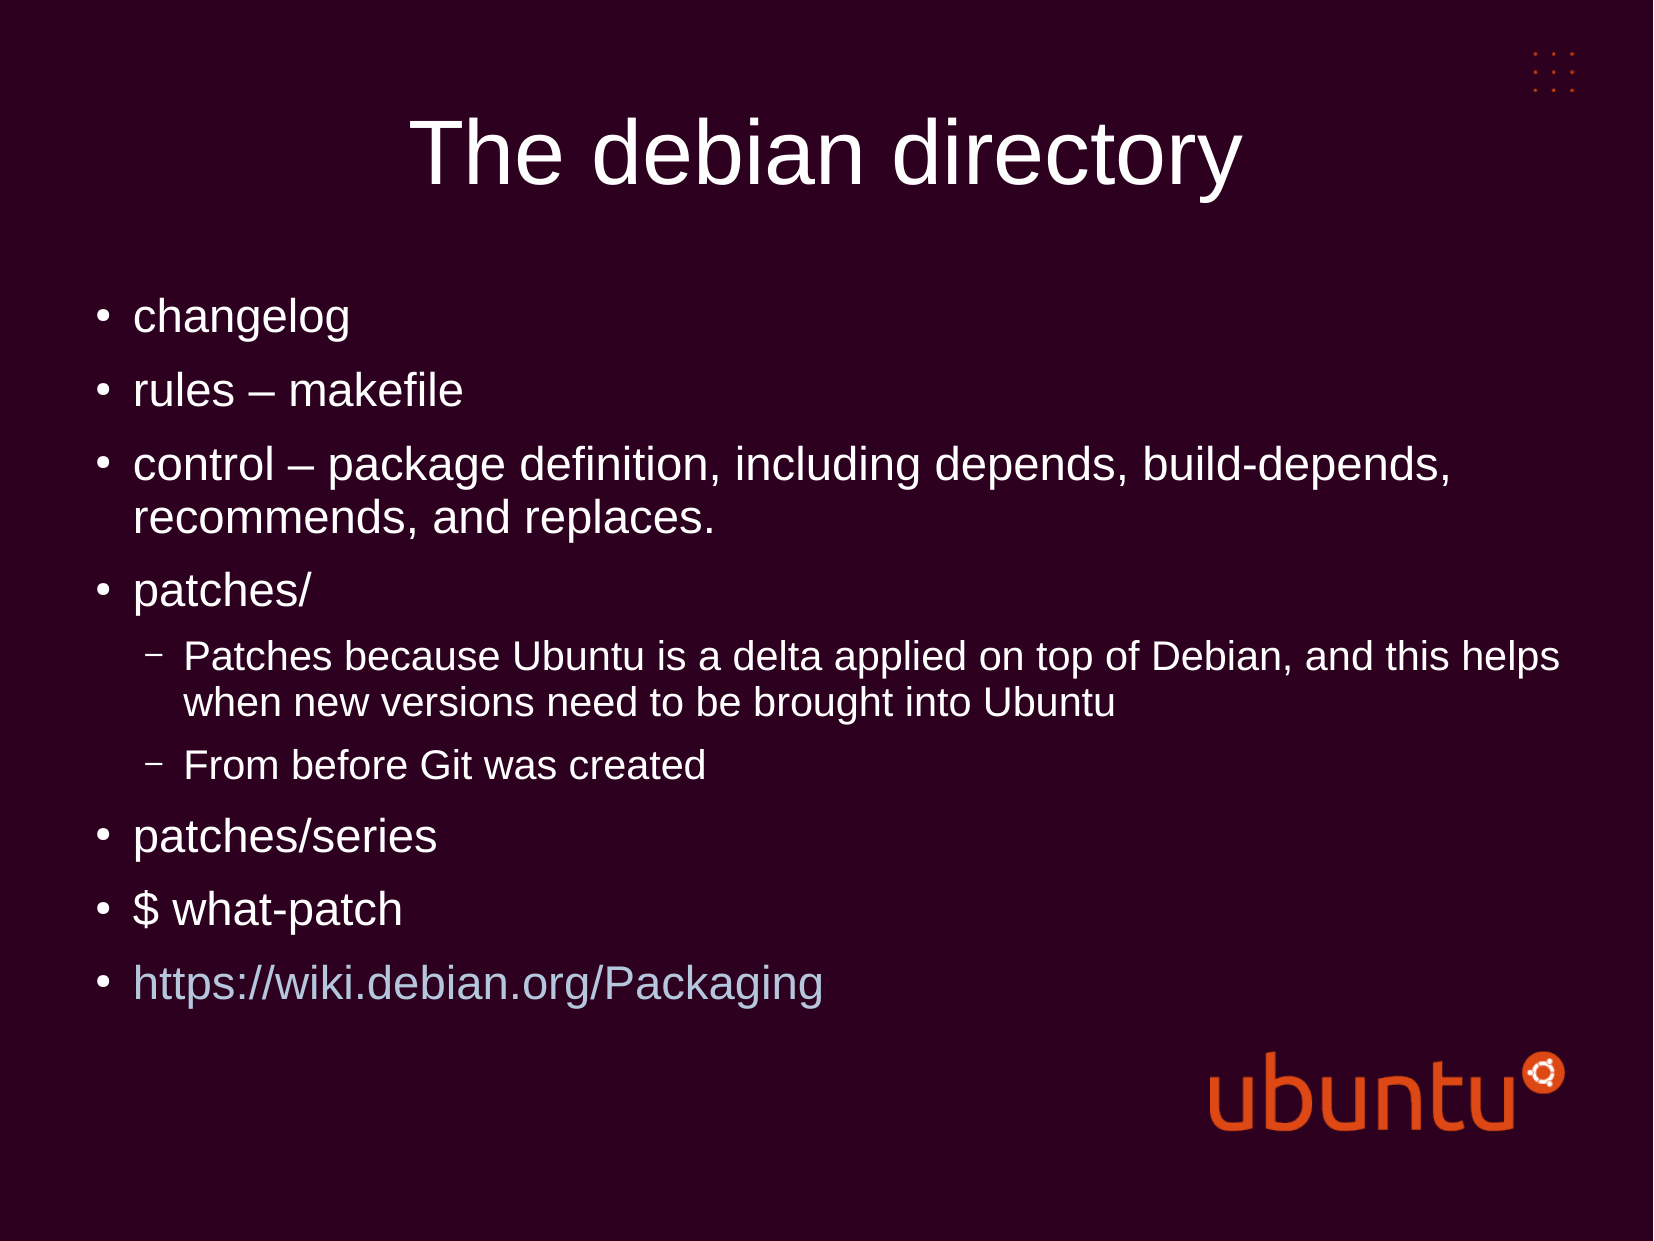

# The debian directory
changelog
rules – makefile
control – package definition, including depends, build-depends, recommends, and replaces.
patches/
Patches because Ubuntu is a delta applied on top of Debian, and this helps when new versions need to be brought into Ubuntu
From before Git was created
patches/series
$ what-patch
https://wiki.debian.org/Packaging